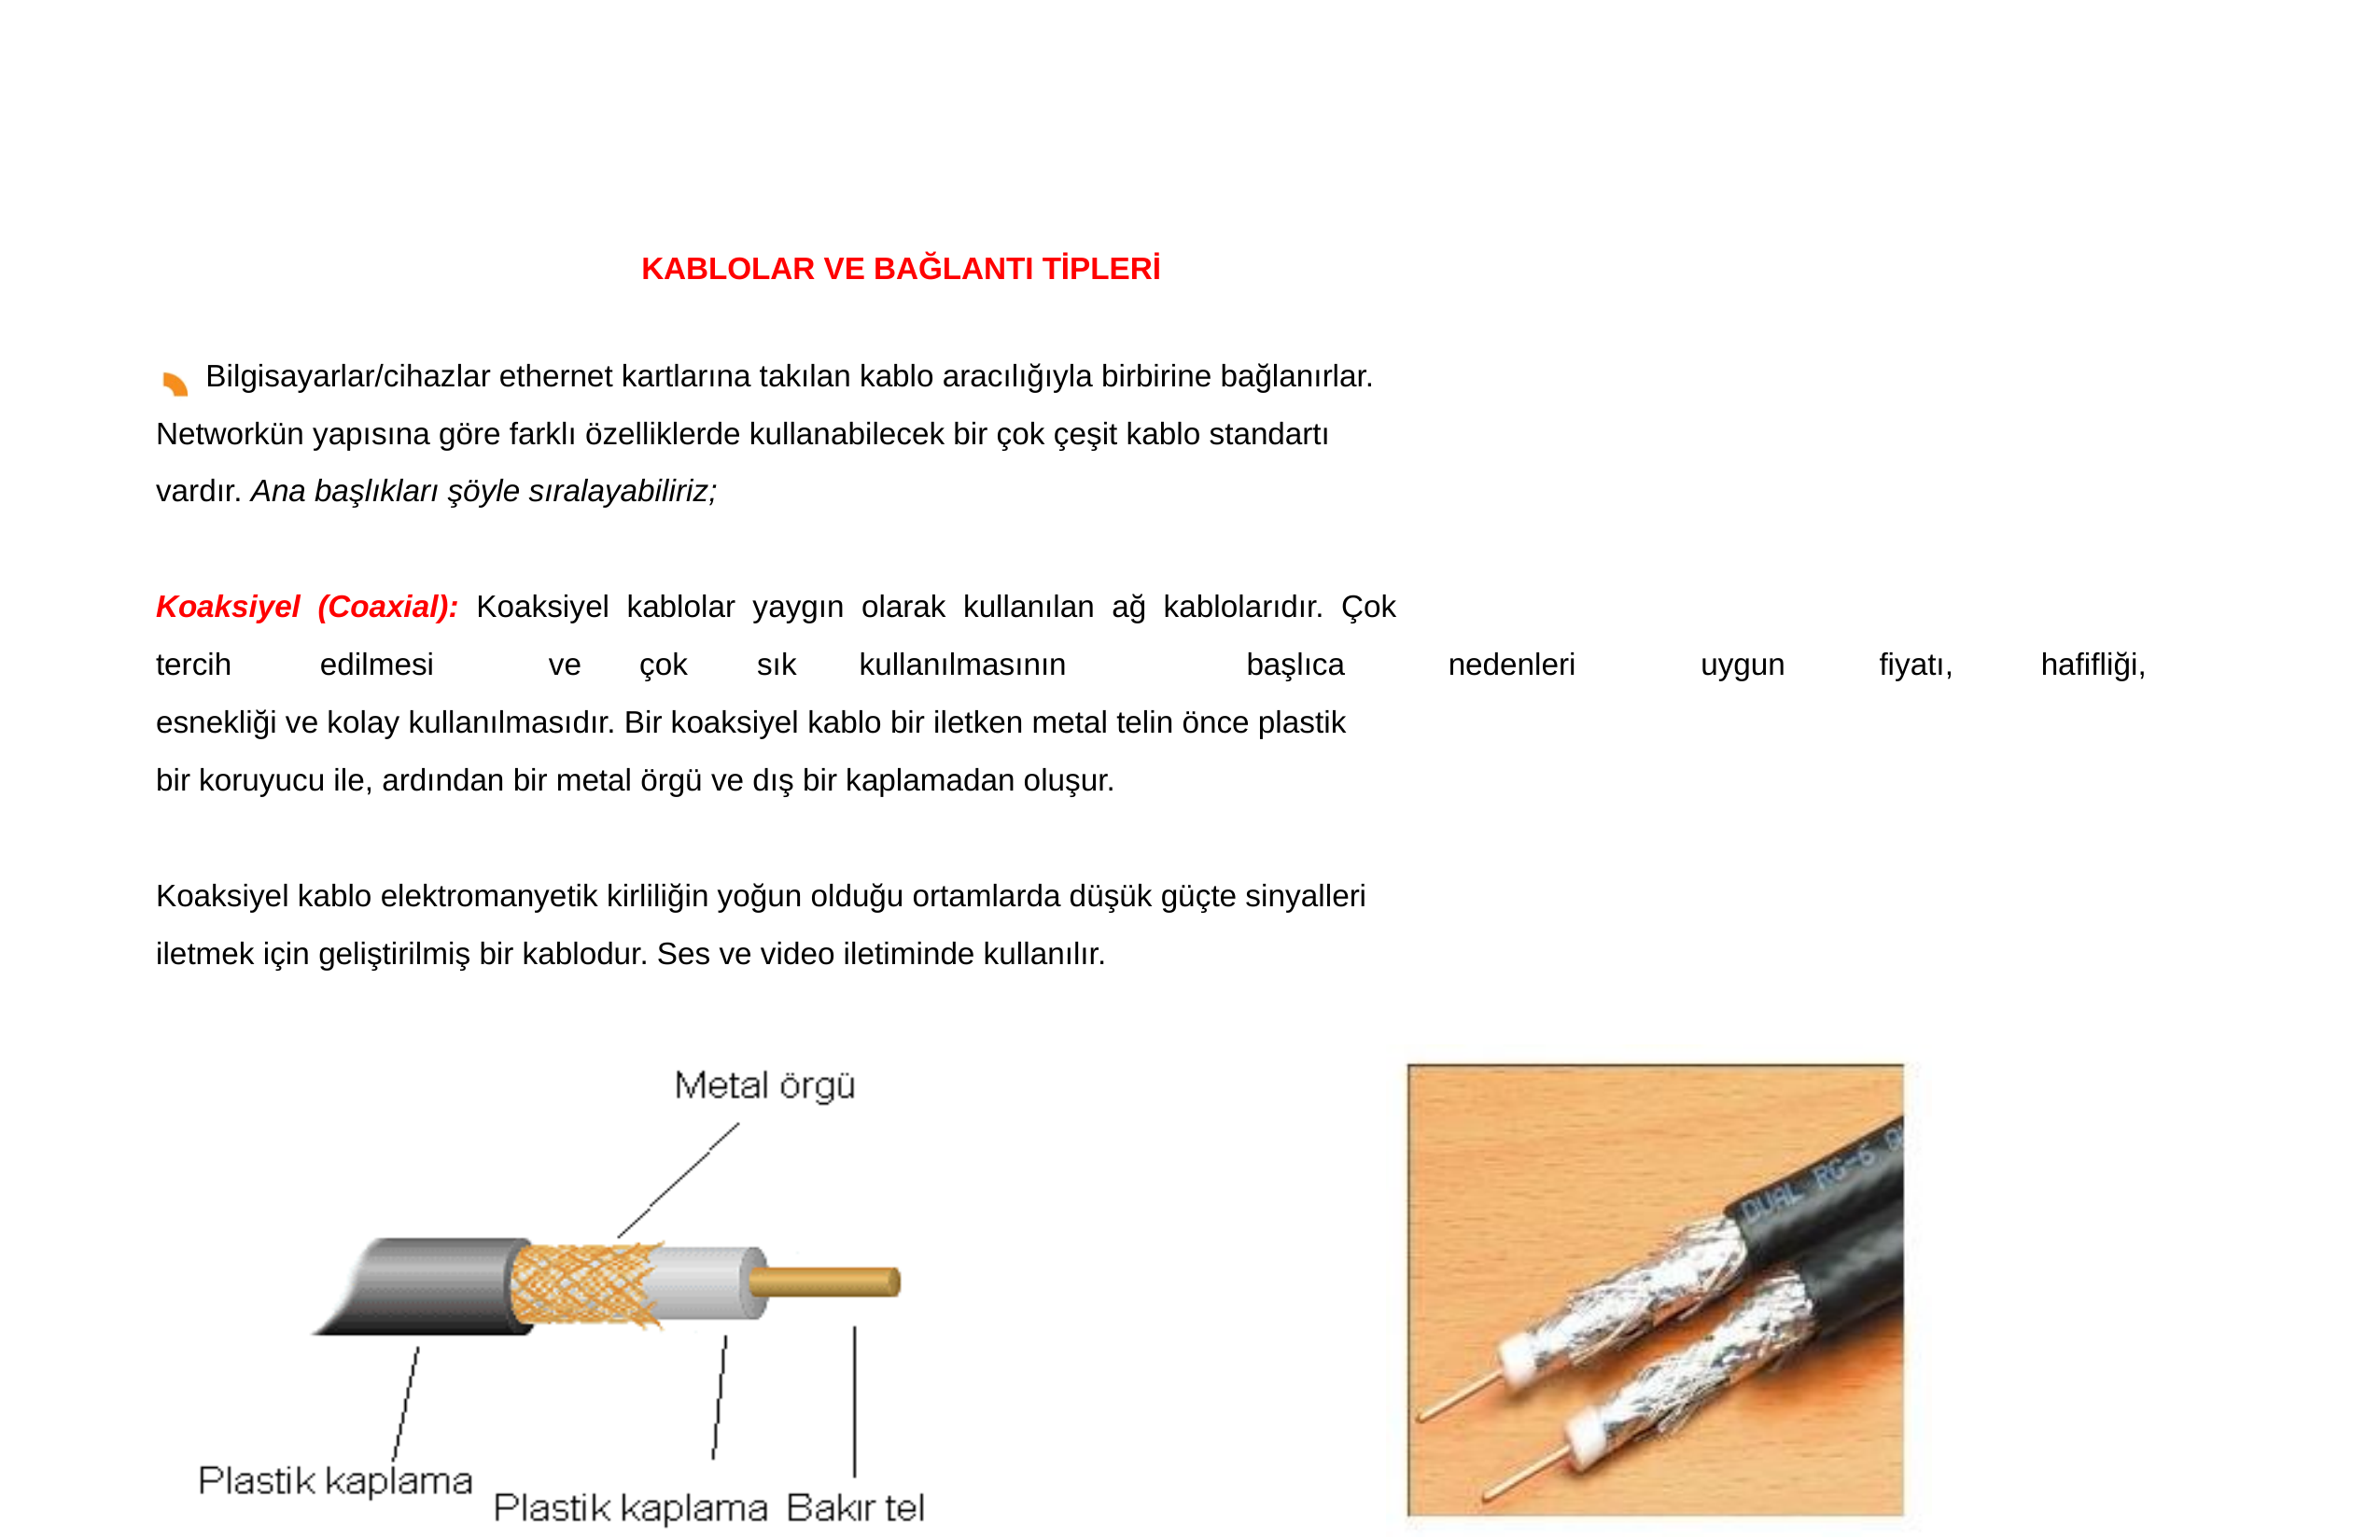

KABLOLAR VE BAĞLANTI TİPLERİ
 Bilgisayarlar/cihazlar ethernet kartlarına takılan kablo aracılığıyla birbirine bağlanırlar.
Networkün yapısına göre farklı özelliklerde kullanabilecek bir çok çeşit kablo standartı
vardır. Ana başlıkları şöyle sıralayabiliriz;
Koaksiyel (Coaxial): Koaksiyel kablolar yaygın olarak kullanılan ağ kablolarıdır. Çok
tercih
edilmesi
ve
çok
sık
kullanılmasının
başlıca
nedenleri
uygun
fiyatı,
hafifliği,
esnekliği ve kolay kullanılmasıdır. Bir koaksiyel kablo bir iletken metal telin önce plastik
bir koruyucu ile, ardından bir metal örgü ve dış bir kaplamadan oluşur.
Koaksiyel kablo elektromanyetik kirliliğin yoğun olduğu ortamlarda düşük güçte sinyalleri
iletmek için geliştirilmiş bir kablodur. Ses ve video iletiminde kullanılır.